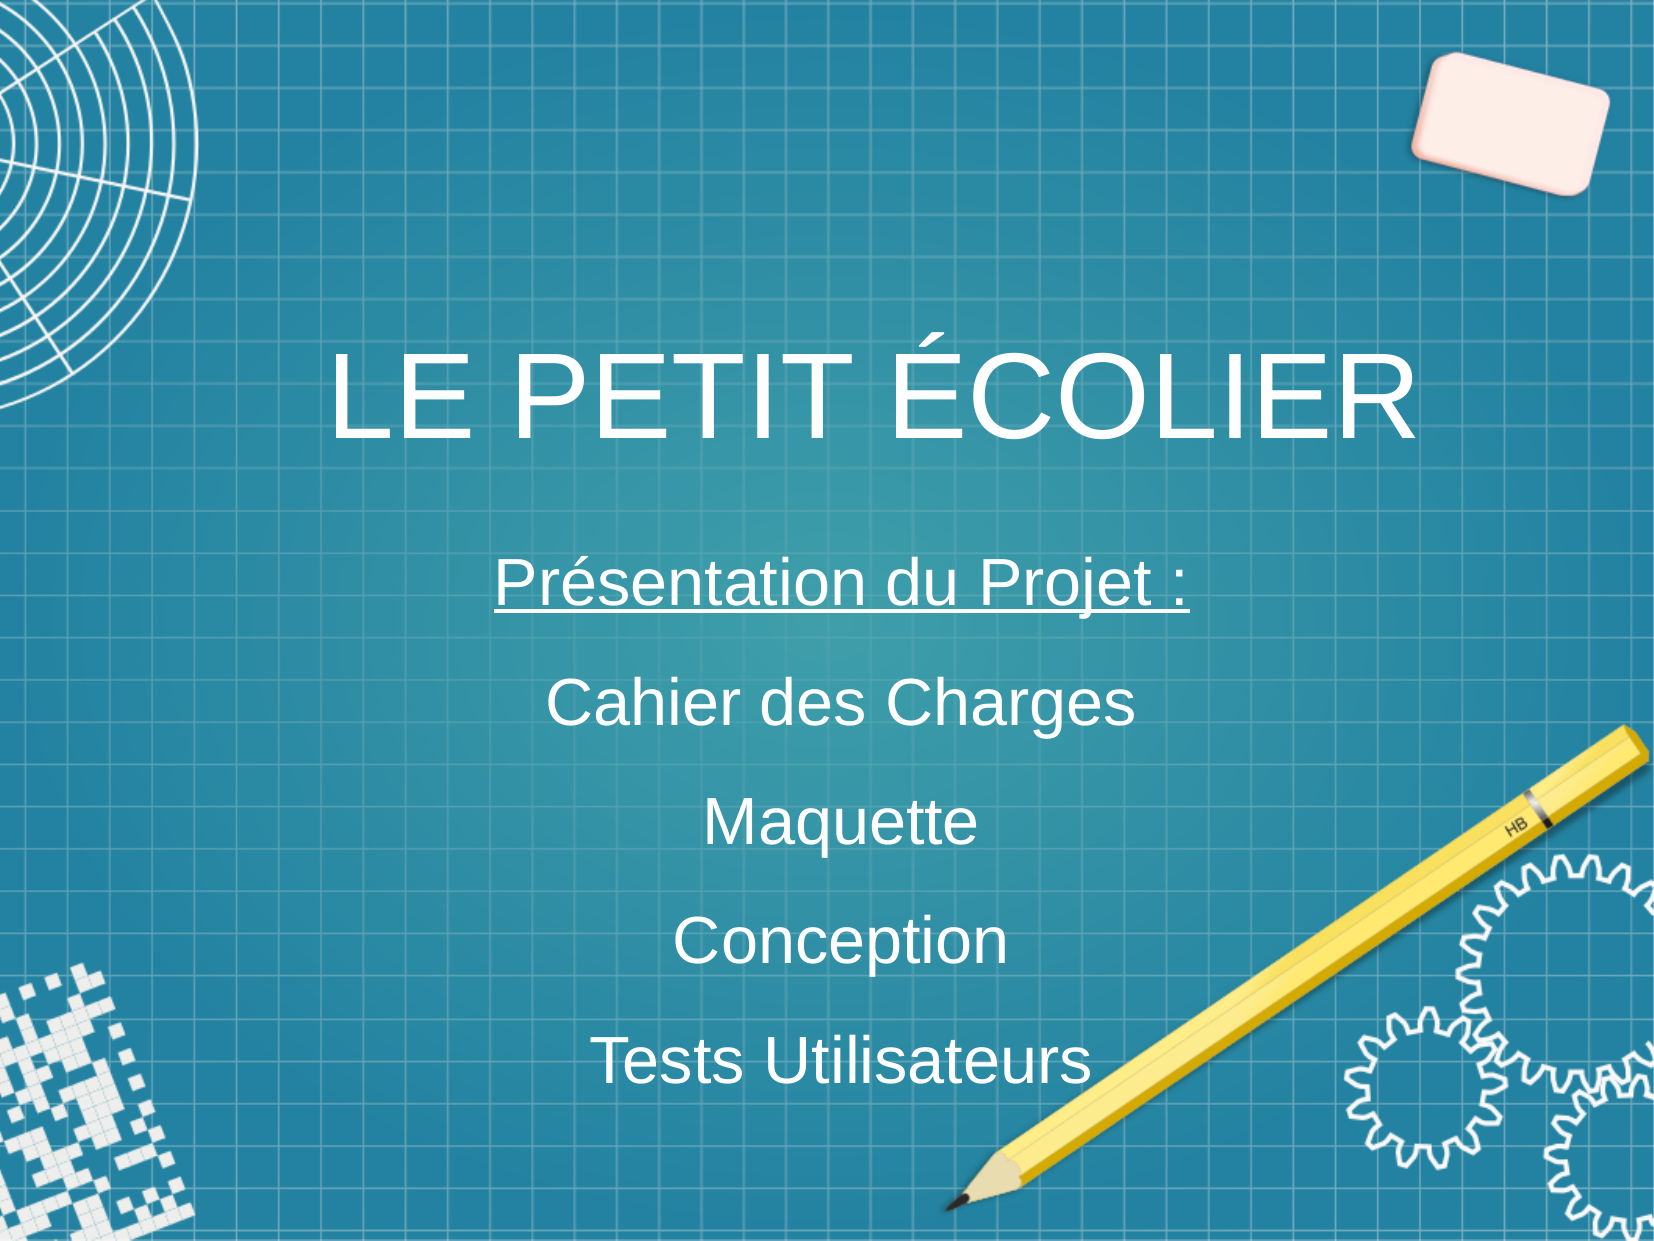

# LE PETIT ÉCOLIER
Présentation du Projet :
Cahier des Charges
Maquette
Conception
Tests Utilisateurs